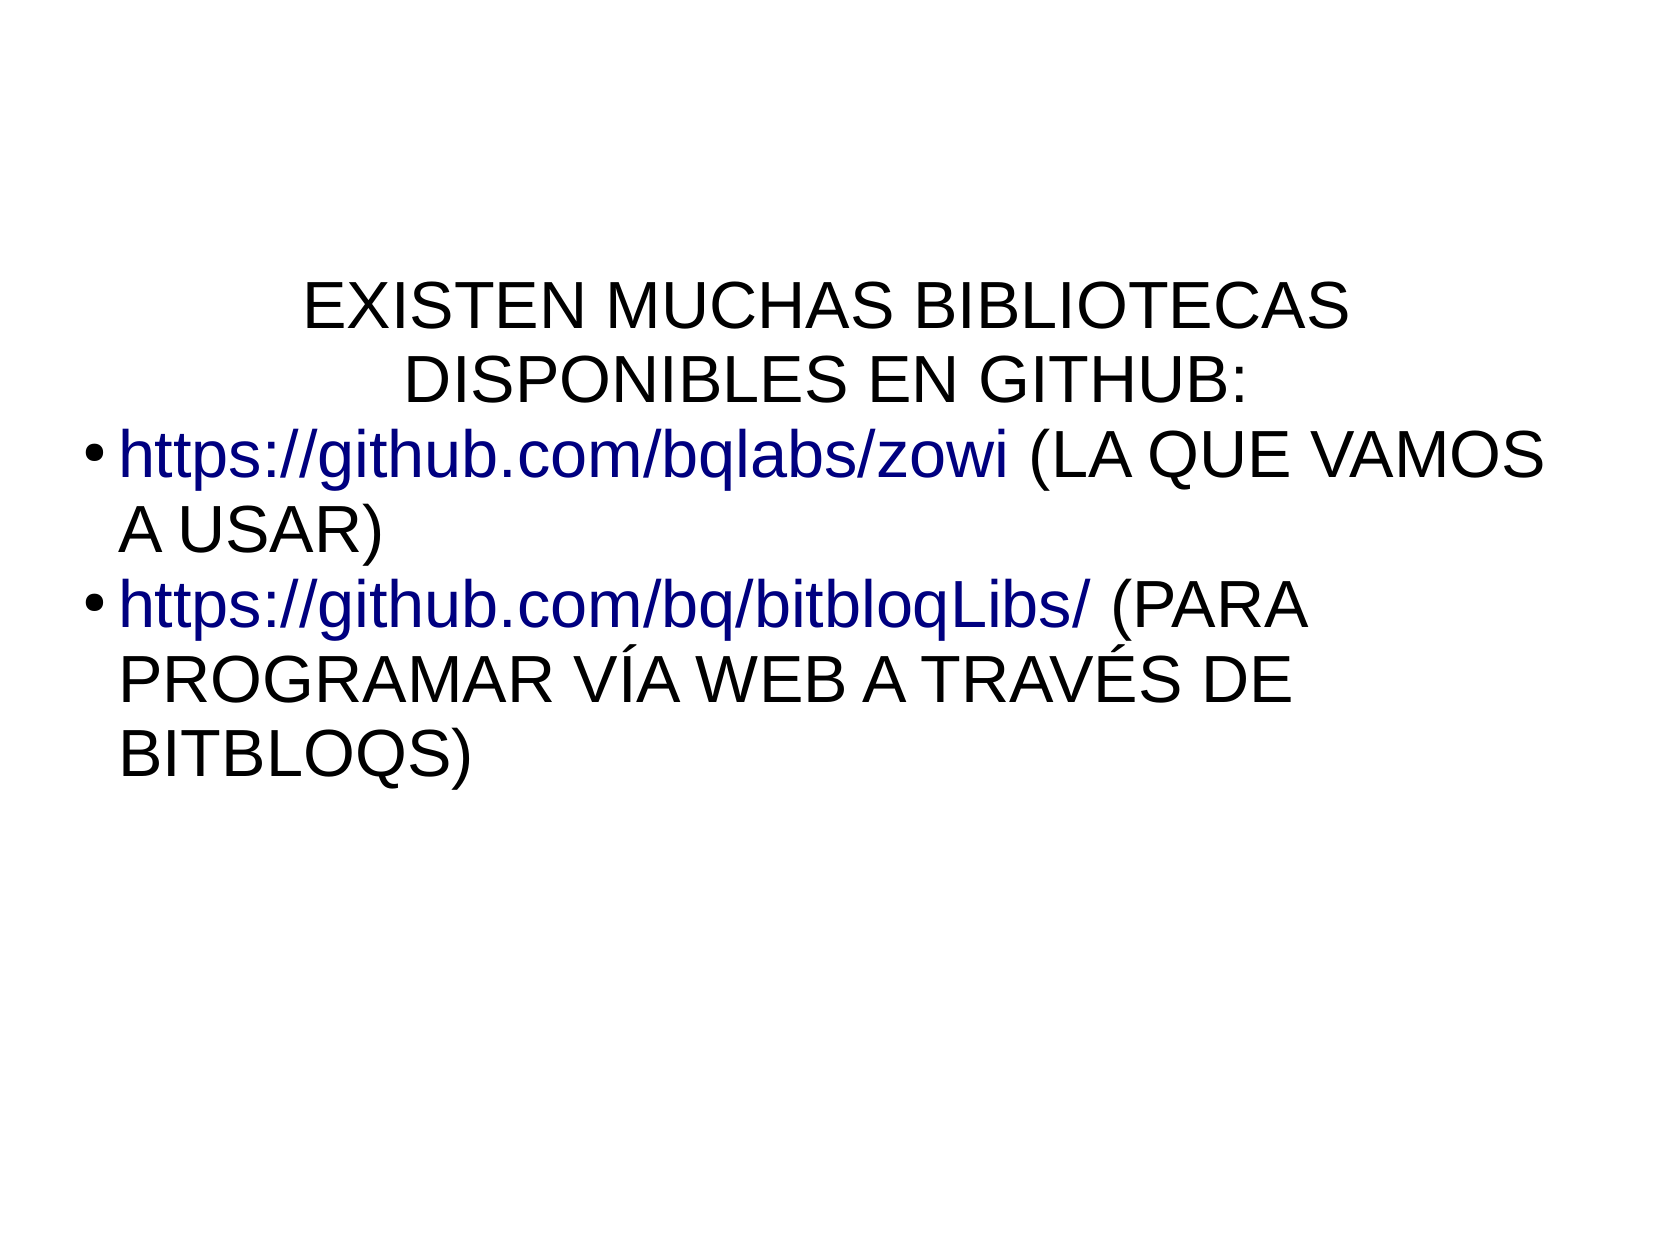

# EXISTEN MUCHAS BIBLIOTECAS DISPONIBLES EN GITHUB:
https://github.com/bqlabs/zowi (LA QUE VAMOS A USAR)
https://github.com/bq/bitbloqLibs/ (PARA PROGRAMAR VÍA WEB A TRAVÉS DE BITBLOQS)